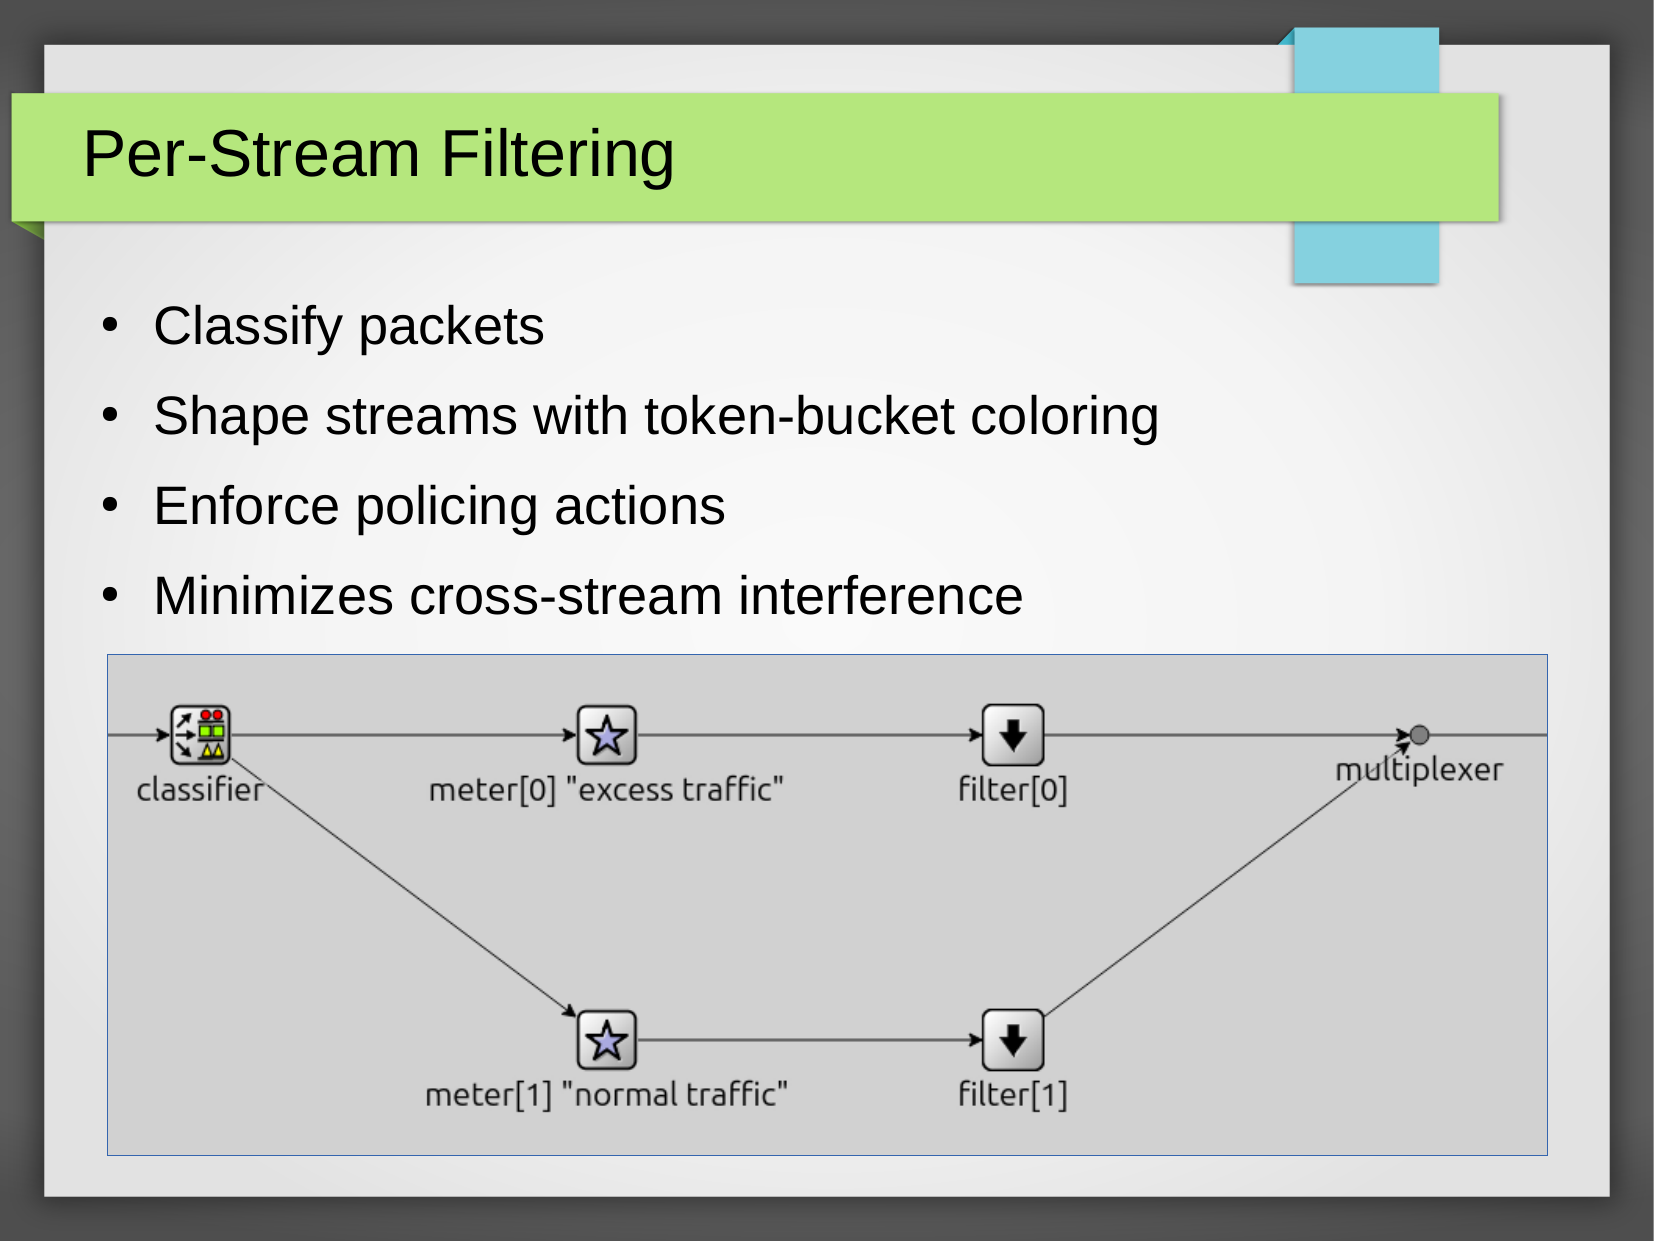

# Per-Stream Filtering
Classify packets
Shape streams with token-bucket coloring
Enforce policing actions
Minimizes cross-stream interference